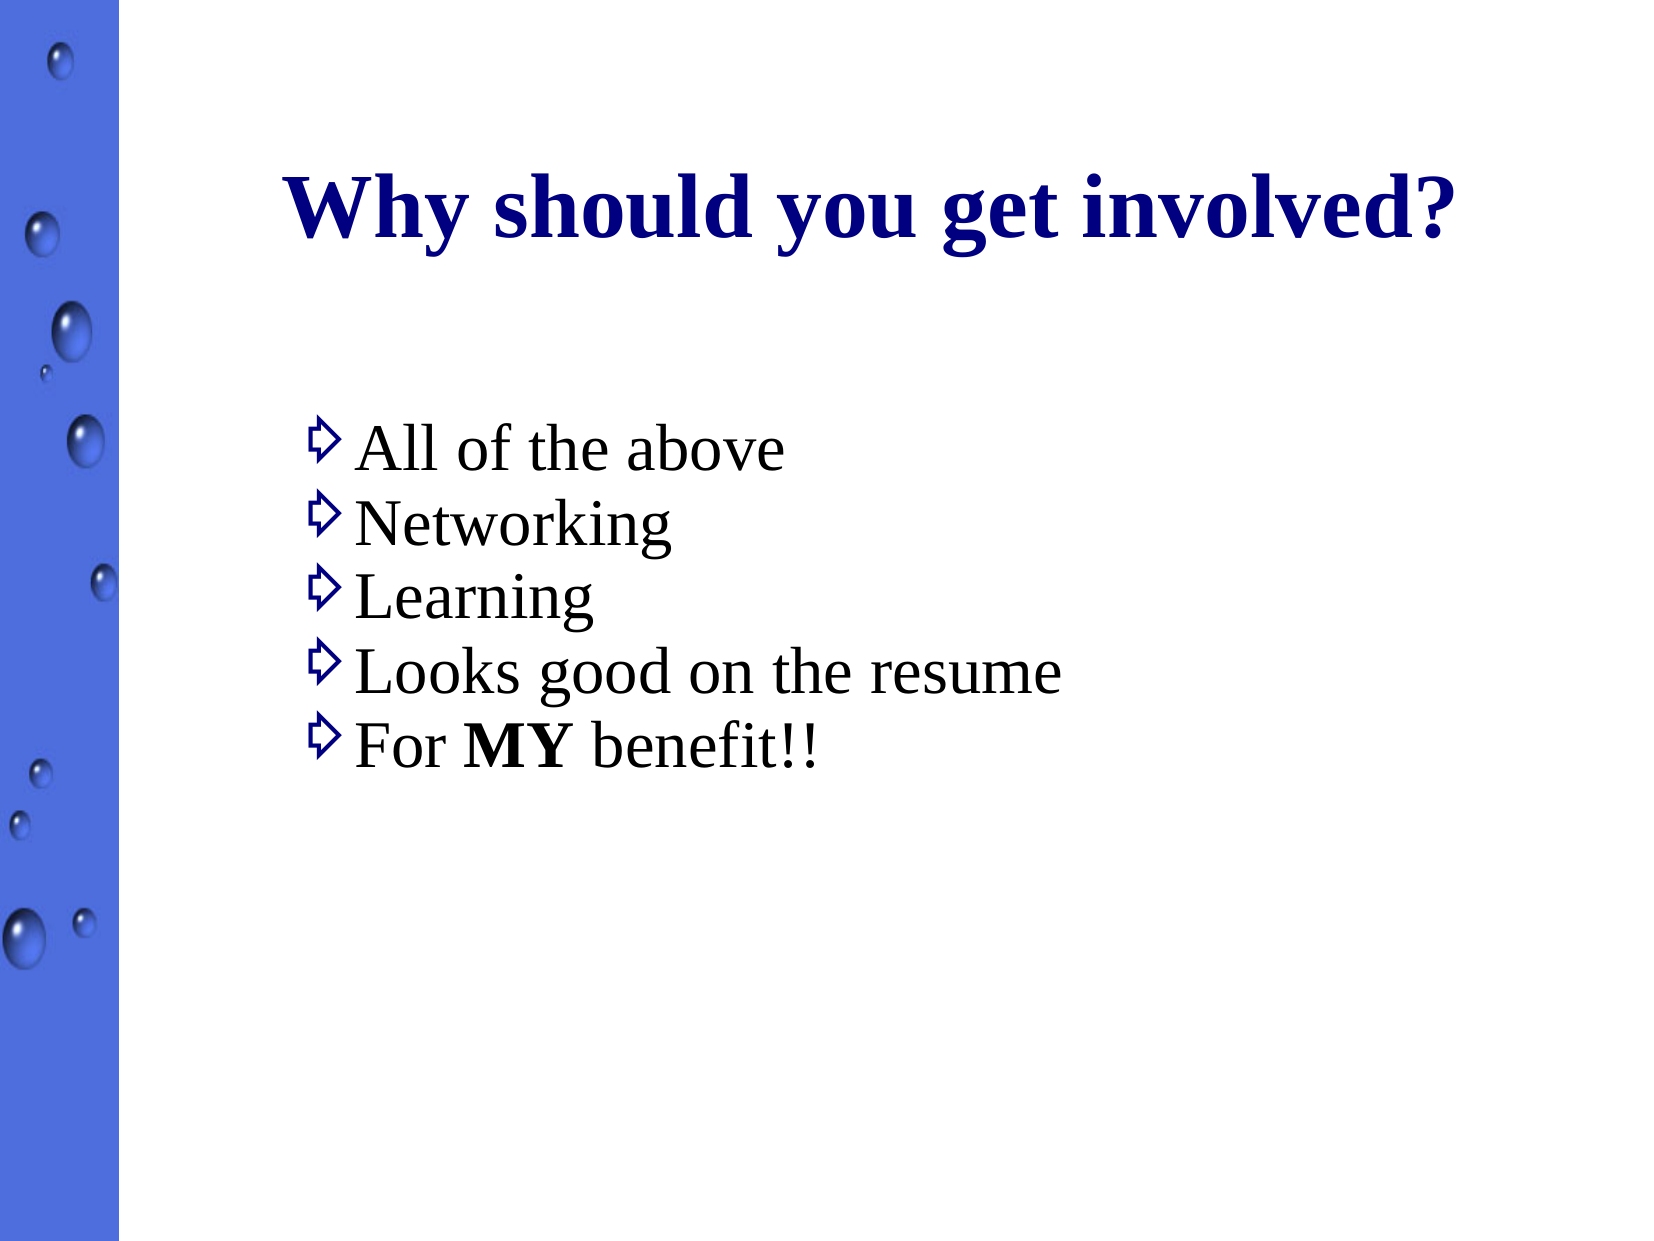

# Why should you get involved?
All of the above
Networking
Learning
Looks good on the resume
For MY benefit!!